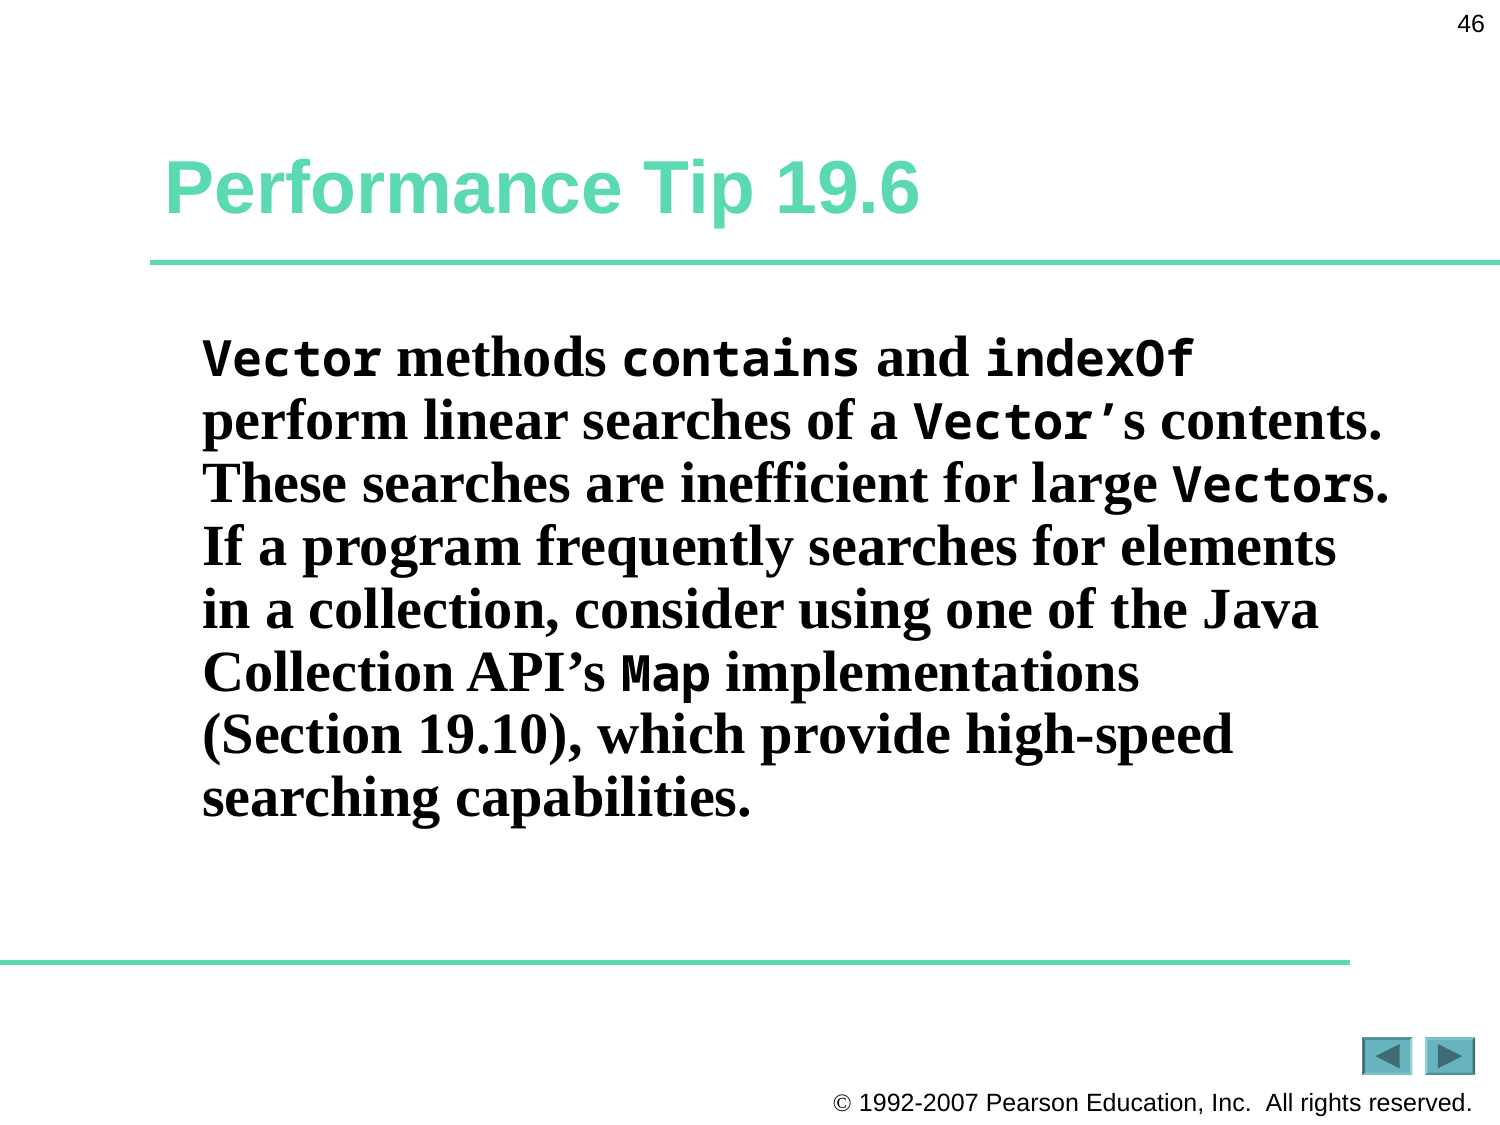

# Performance Tip 19.6
Vector methods contains and indexOf perform linear searches of a Vector’s contents. These searches are inefficient for large Vectors. If a program frequently searches for elements in a collection, consider using one of the Java Collection API’s Map implementations (Section 19.10), which provide high-speed searching capabilities.